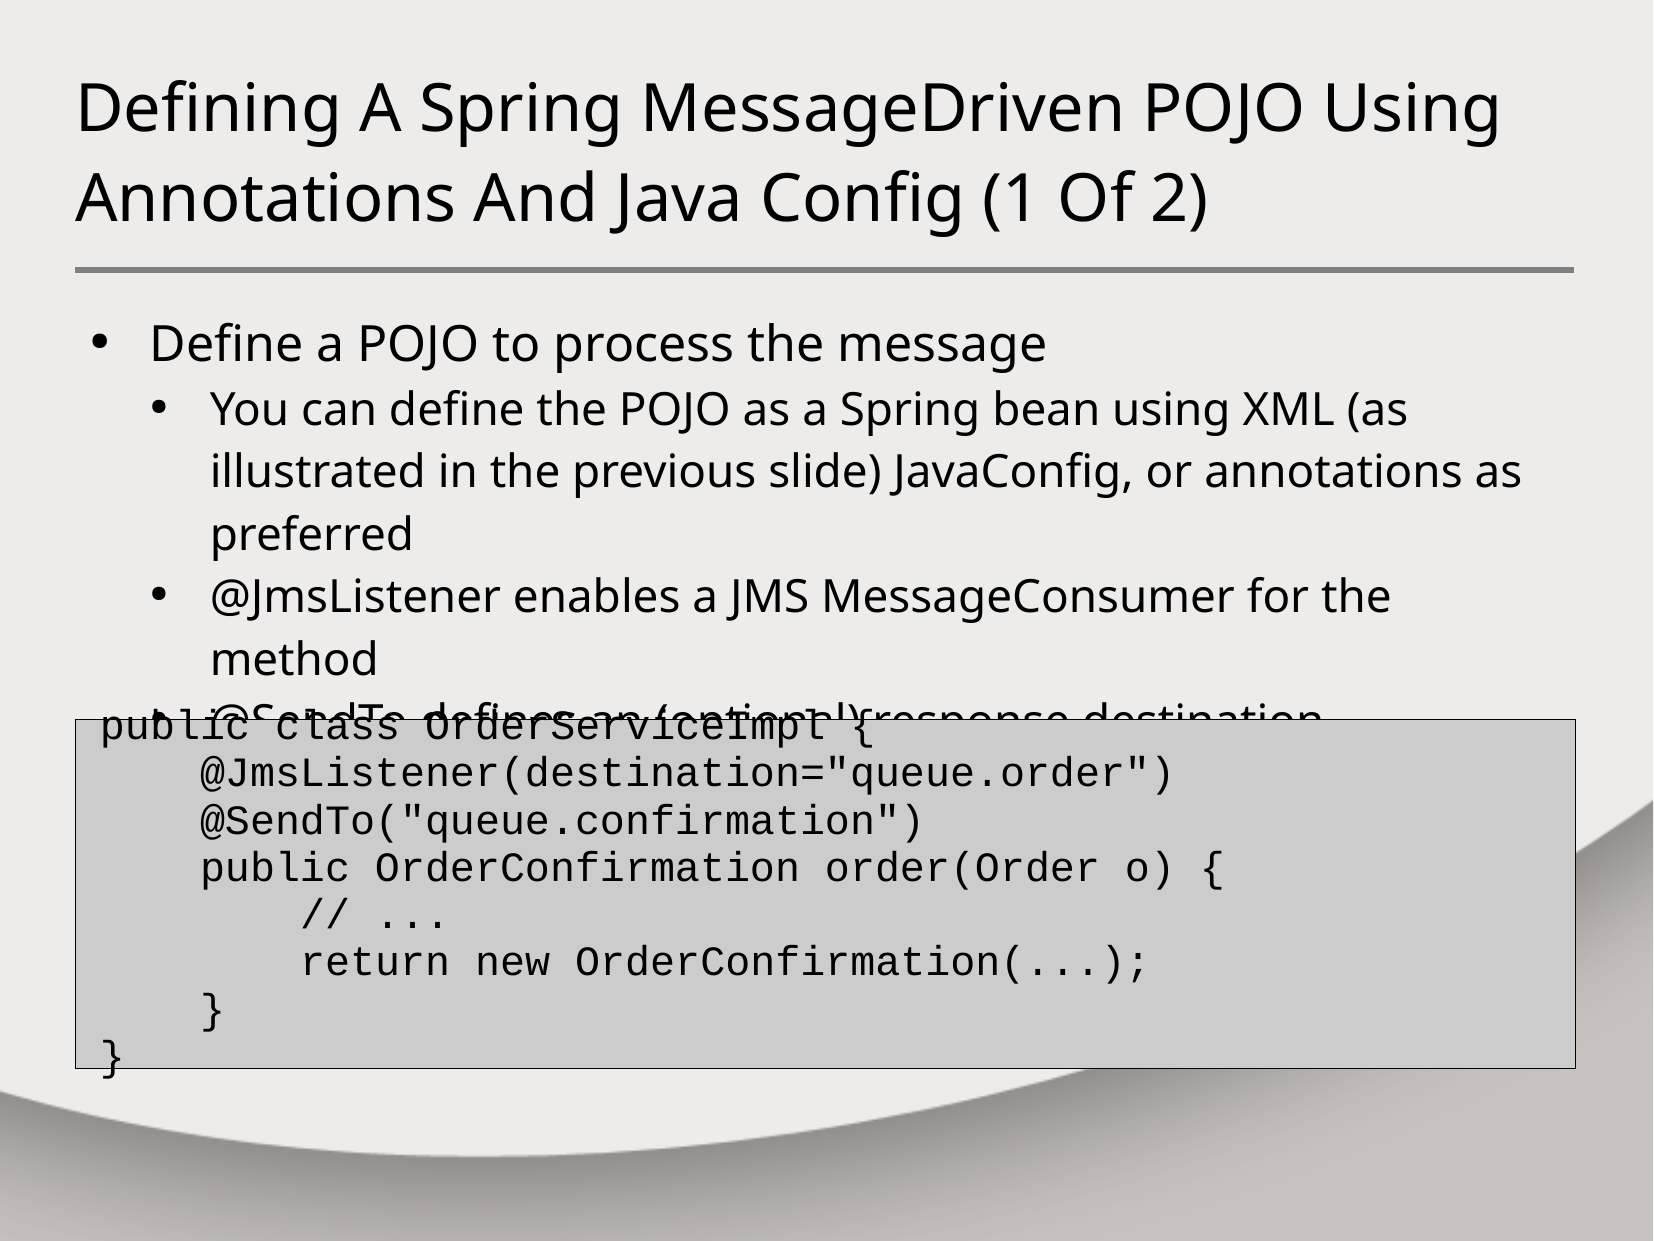

# Defining A Spring MessageDriven POJO Using Annotations And Java Config (1 Of 2)
Define a POJO to process the message
You can define the POJO as a Spring bean using XML (as illustrated in the previous slide) JavaConfig, or annotations as preferred
@JmsListener enables a JMS MessageConsumer for the method
@SendTo defines an (optional) response destination
public class OrderServiceImpl {
 @JmsListener(destination="queue.order")
 @SendTo("queue.confirmation")
 public OrderConfirmation order(Order o) {
 // ...
 return new OrderConfirmation(...);
 }
}